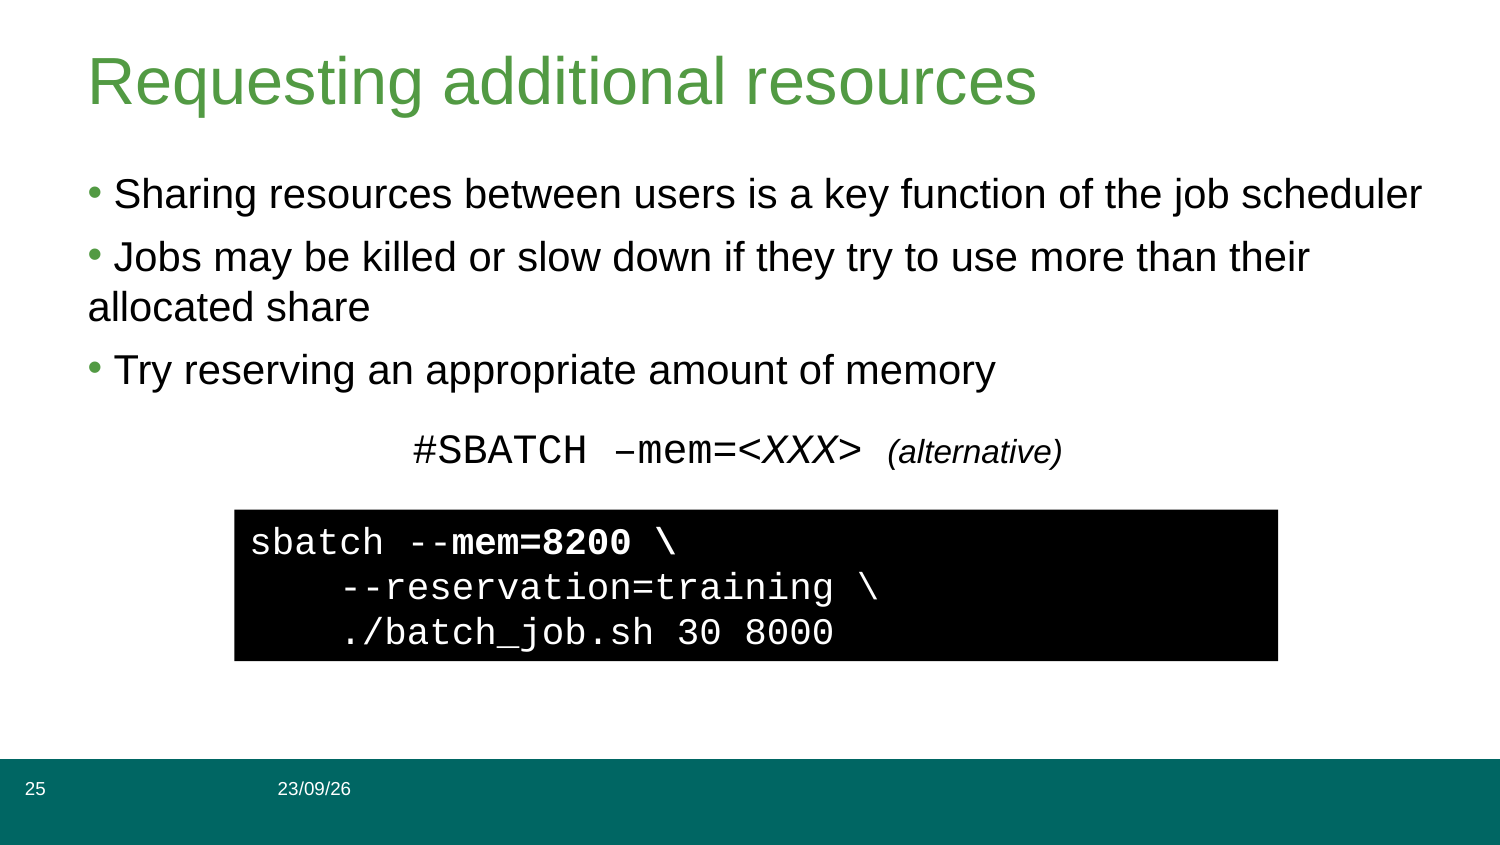

# Requesting additional resources
 Sharing resources between users is a key function of the job scheduler
 Jobs may be killed or slow down if they try to use more than their allocated share
 Try reserving an appropriate amount of memory
 #SBATCH –mem=<XXX> (alternative)
sbatch --mem=8200 \
 --reservation=training \
 ./batch_job.sh 30 8000